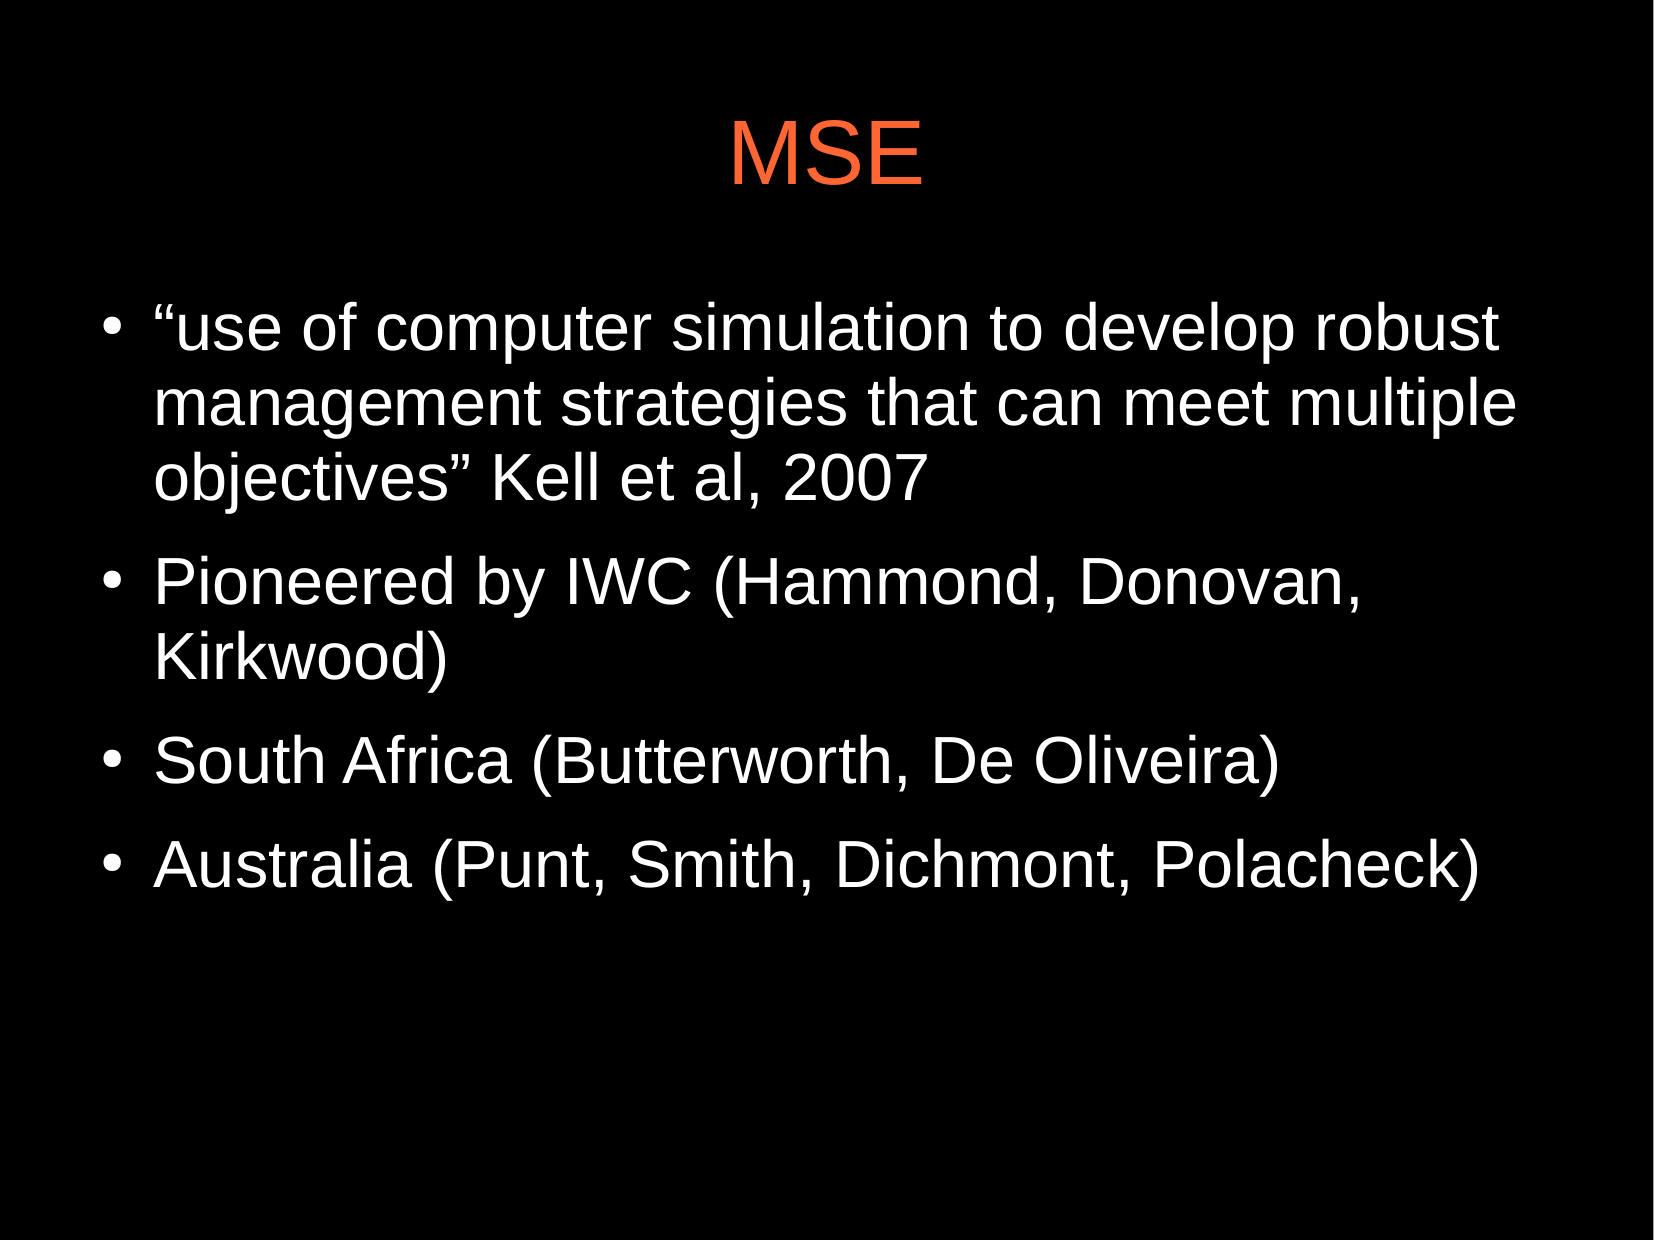

# MSE
“use of computer simulation to develop robust management strategies that can meet multiple objectives” Kell et al, 2007
Pioneered by IWC (Hammond, Donovan, Kirkwood)
South Africa (Butterworth, De Oliveira)
Australia (Punt, Smith, Dichmont, Polacheck)